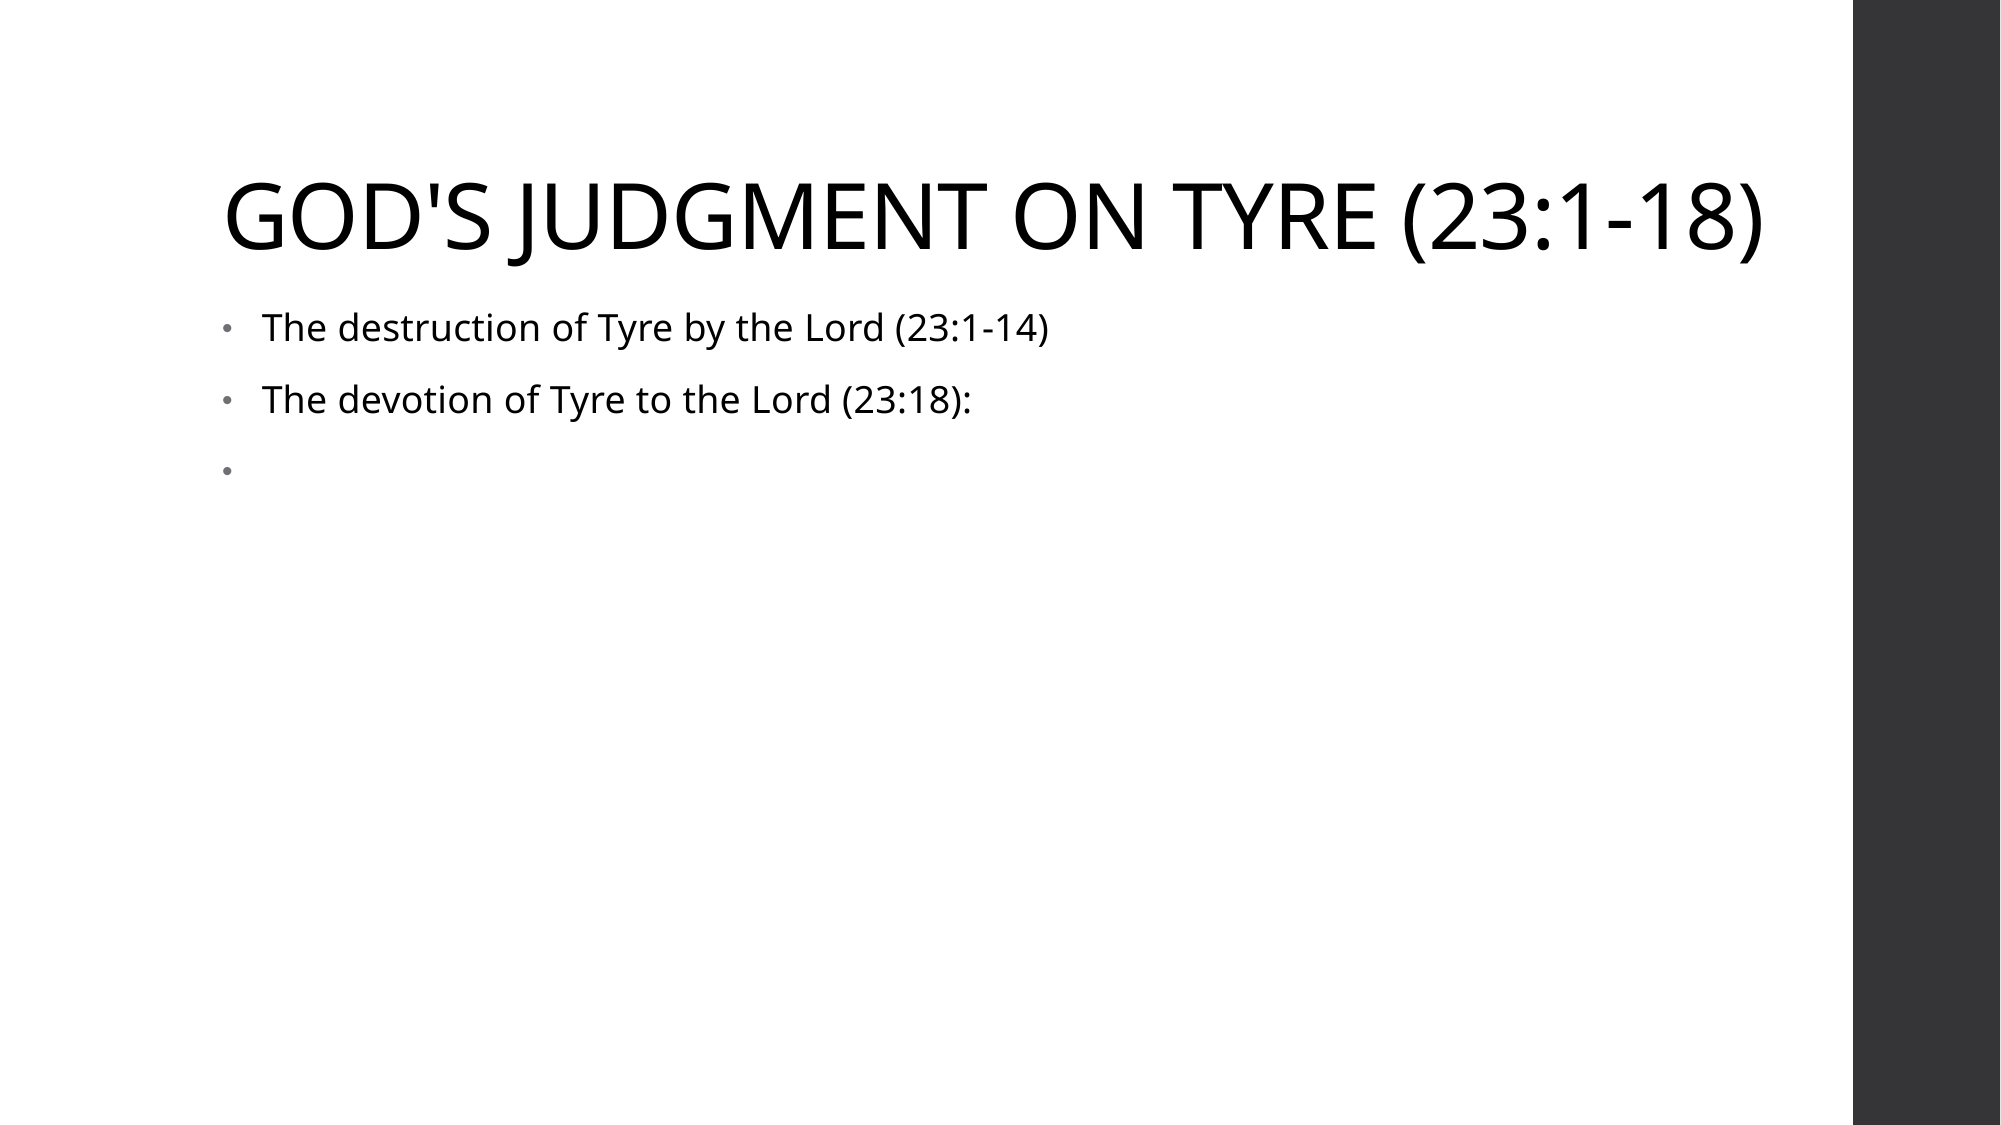

# GOD'S JUDGMENT ON TYRE (23:1-18)
 The destruction of Tyre by the Lord (23:1-14)
 The devotion of Tyre to the Lord (23:18):